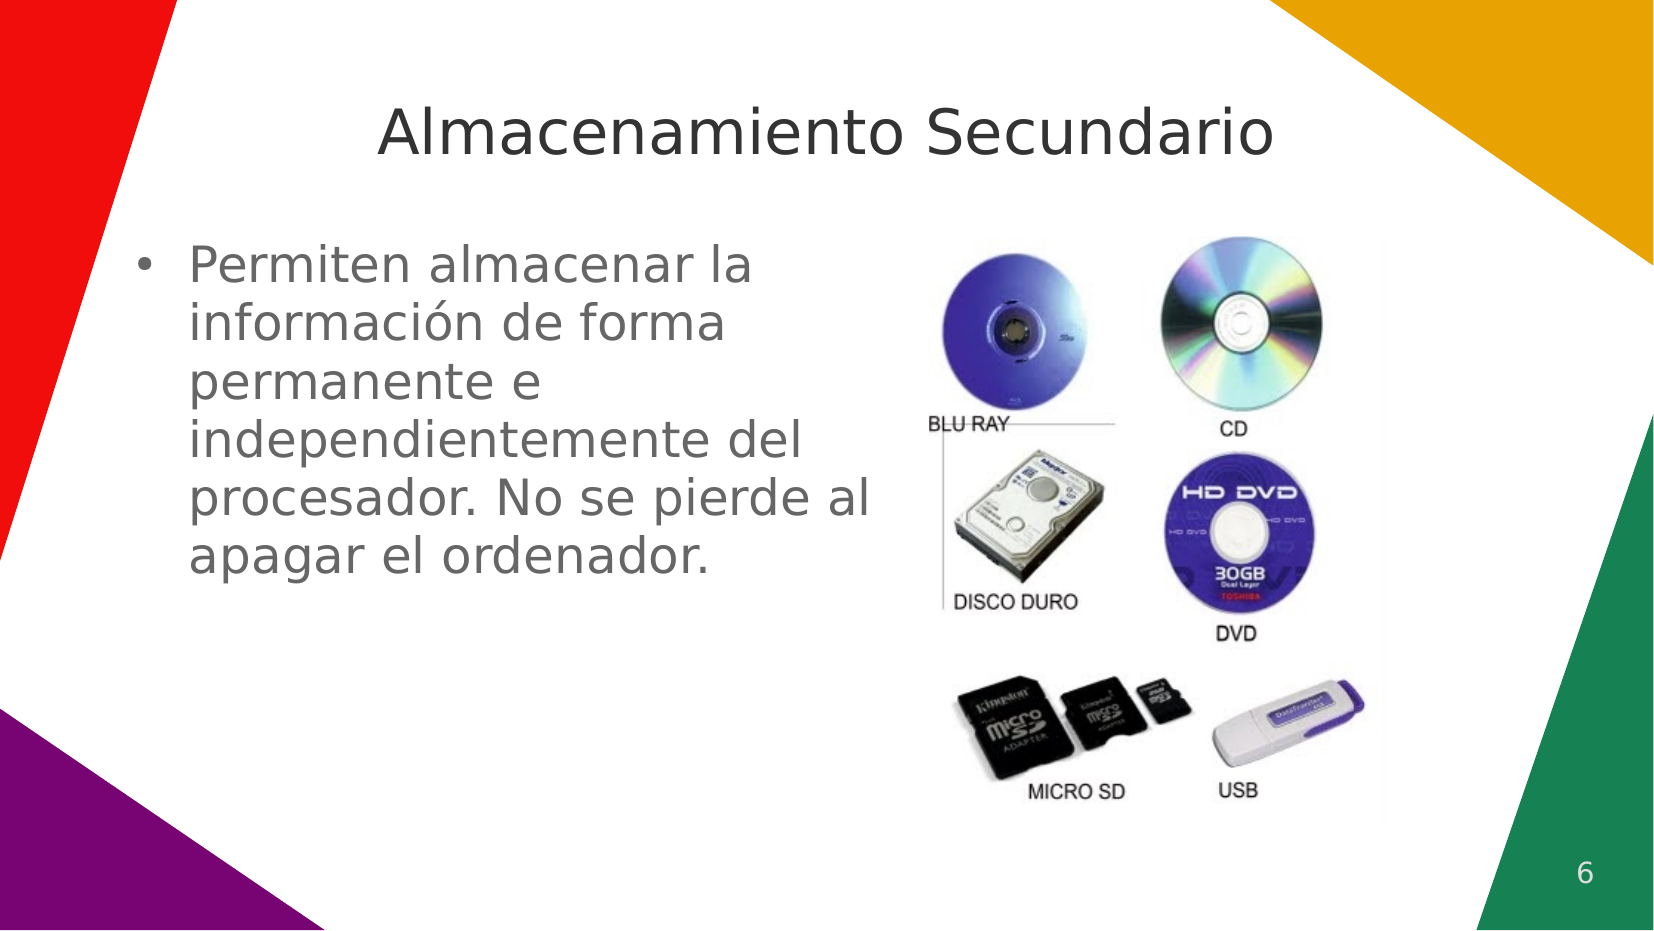

# Almacenamiento Secundario
Permiten almacenar la información de forma permanente e independientemente del procesador. No se pierde al apagar el ordenador.
6